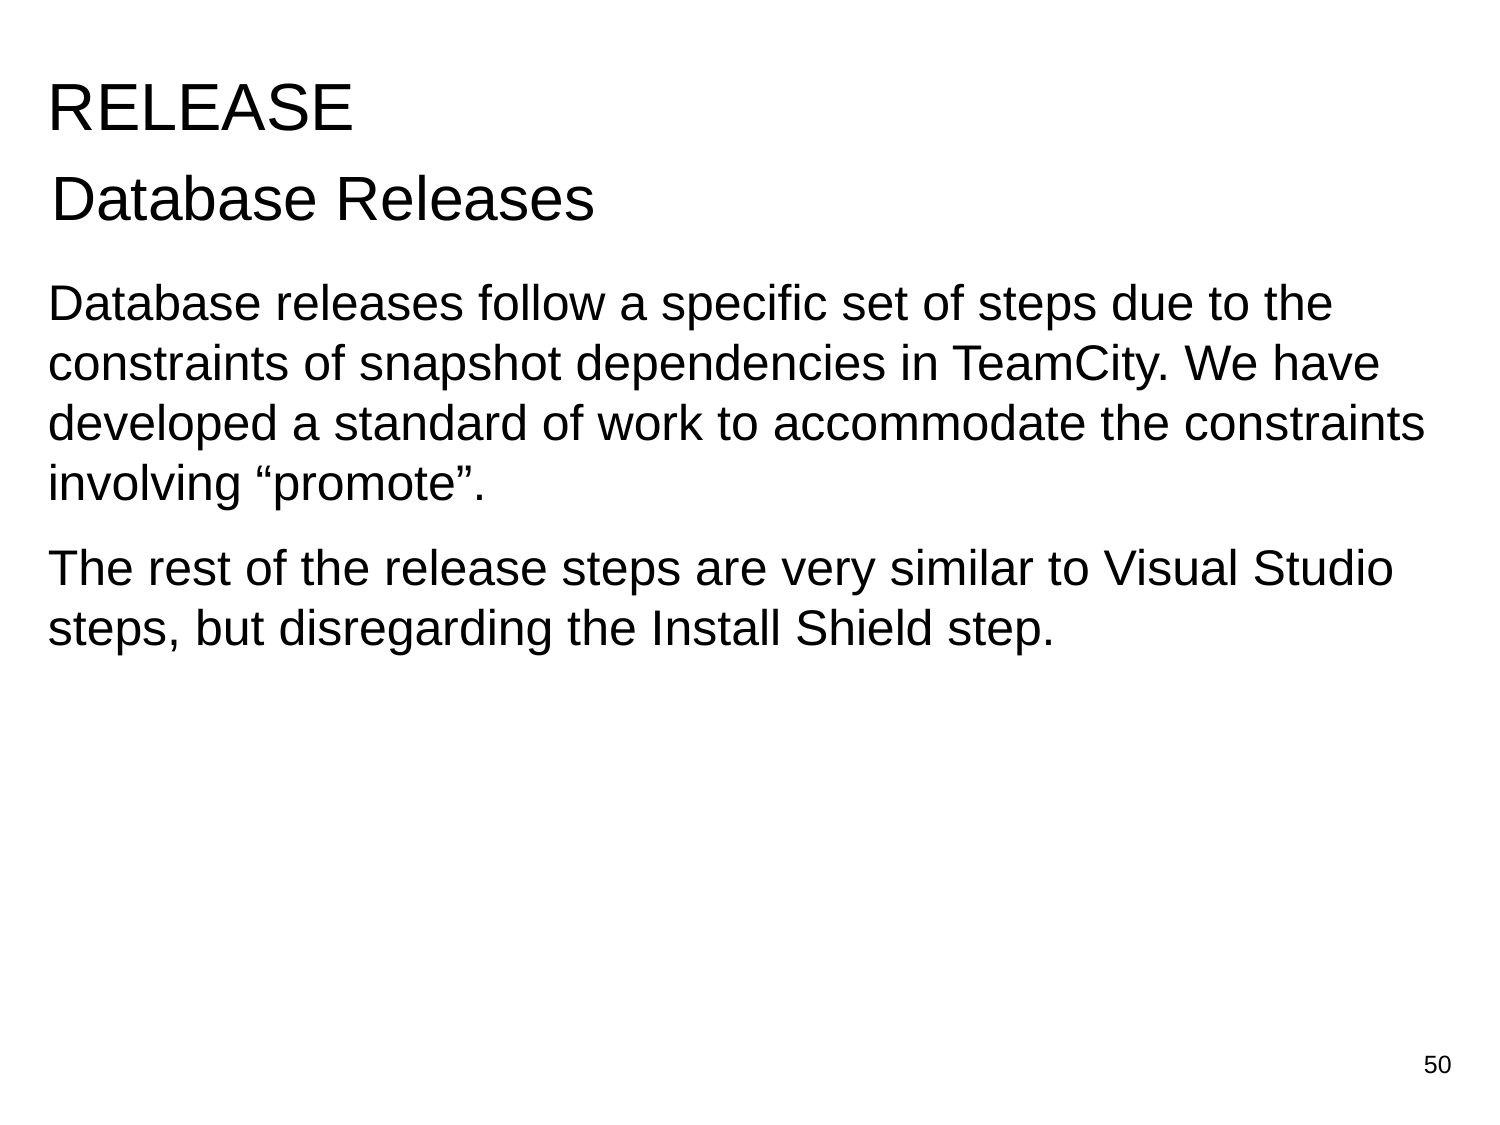

# Release
Database Releases
Database releases follow a specific set of steps due to the constraints of snapshot dependencies in TeamCity. We have developed a standard of work to accommodate the constraints involving “promote”.
The rest of the release steps are very similar to Visual Studio steps, but disregarding the Install Shield step.